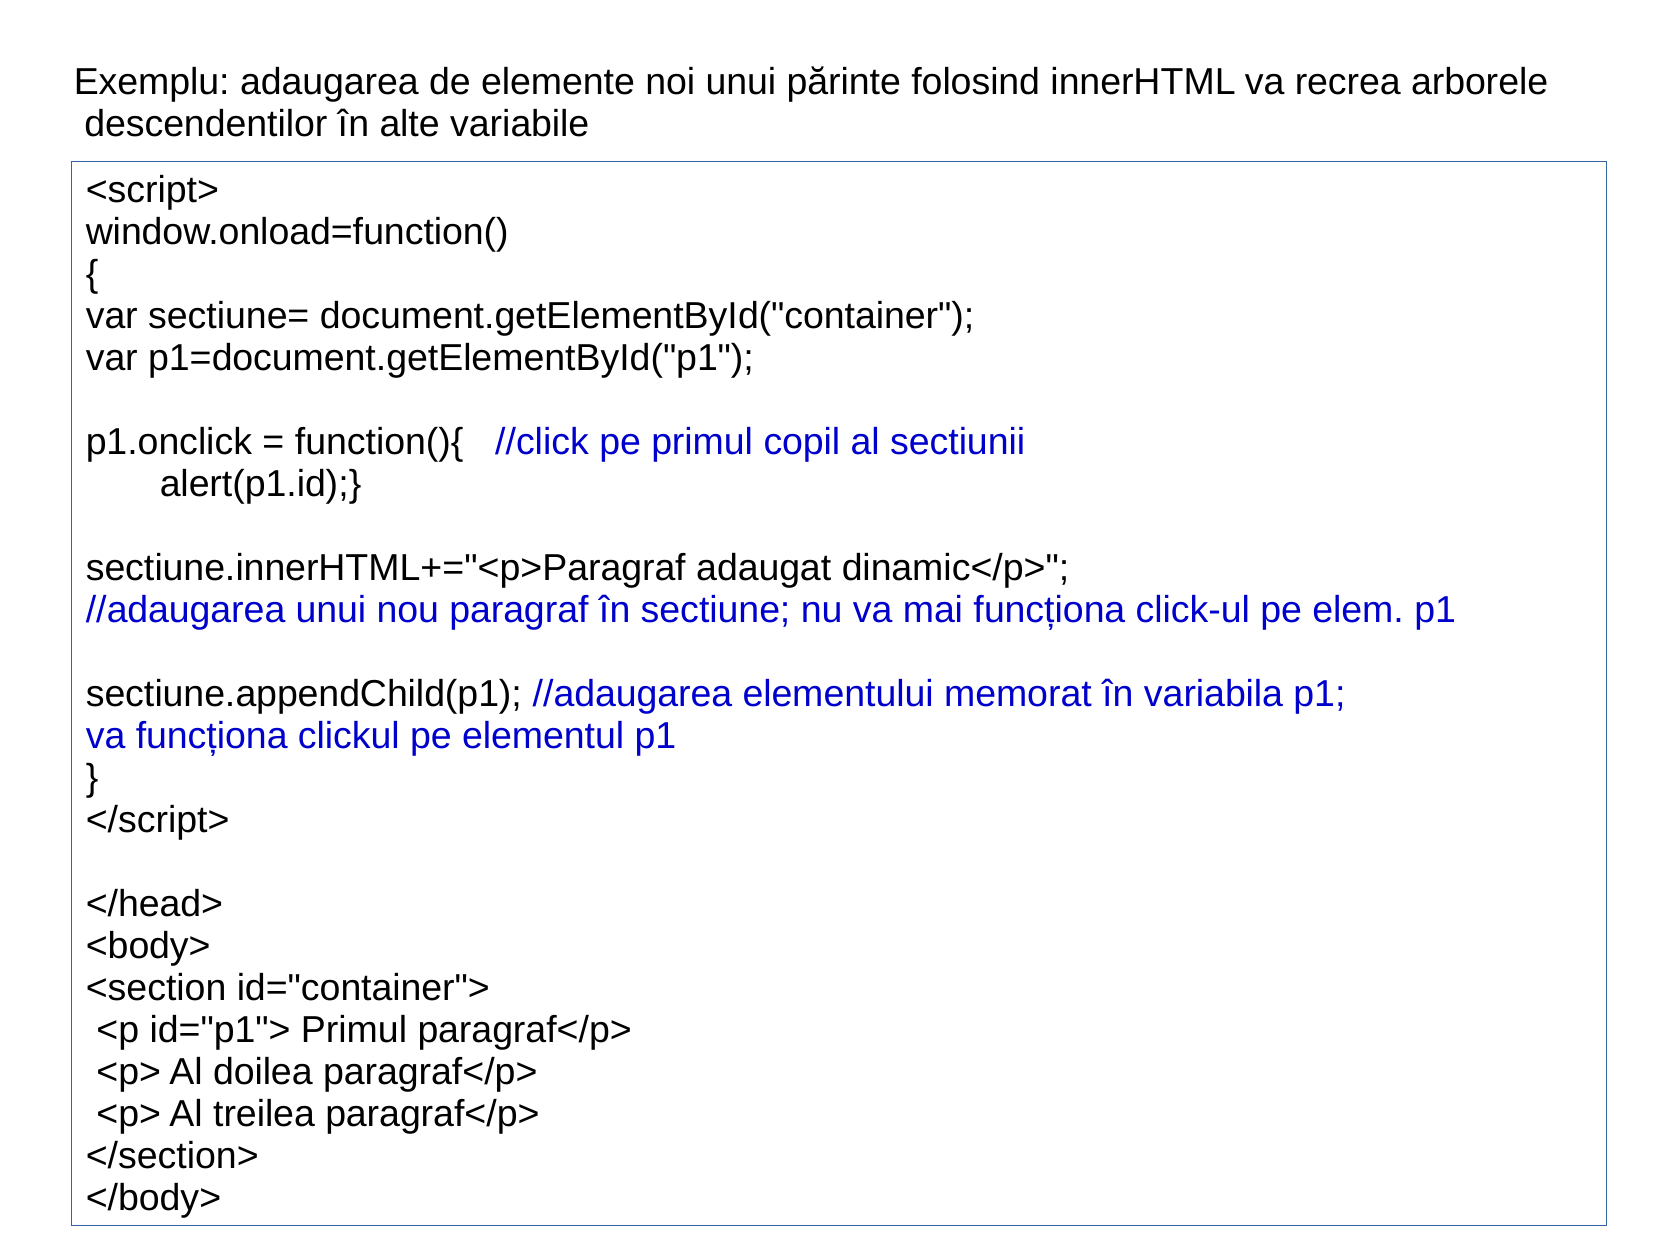

Exemplu: adaugarea de elemente noi unui părinte folosind innerHTML va recrea arborele
 descendentilor în alte variabile
<script>
window.onload=function()
{
var sectiune= document.getElementById("container");
var p1=document.getElementById("p1");
p1.onclick = function(){ //click pe primul copil al sectiunii
	alert(p1.id);}
sectiune.innerHTML+="<p>Paragraf adaugat dinamic</p>";
//adaugarea unui nou paragraf în sectiune; nu va mai funcționa click-ul pe elem. p1
sectiune.appendChild(p1); //adaugarea elementului memorat în variabila p1;
va funcționa clickul pe elementul p1
}
</script>
</head>
<body>
<section id="container">
 <p id="p1"> Primul paragraf</p>
 <p> Al doilea paragraf</p>
 <p> Al treilea paragraf</p>
</section>
</body>